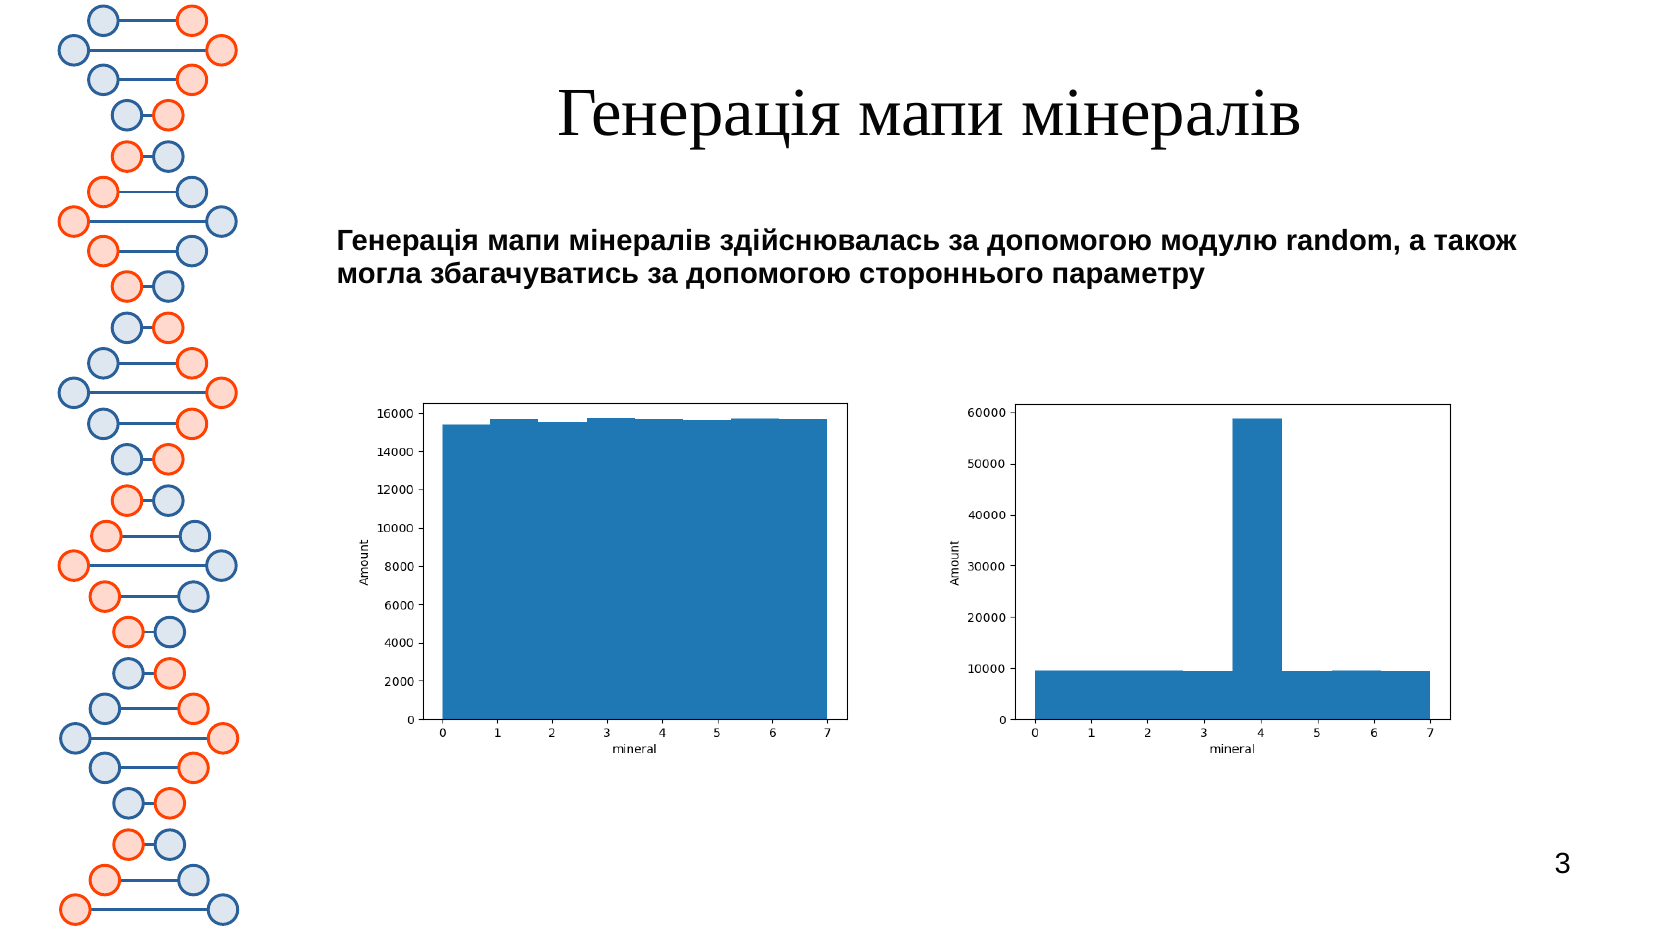

# Генерація мапи мінералів
Генерація мапи мінералів здійснювалась за допомогою модулю random, а також могла збагачуватись за допомогою стороннього параметру
3